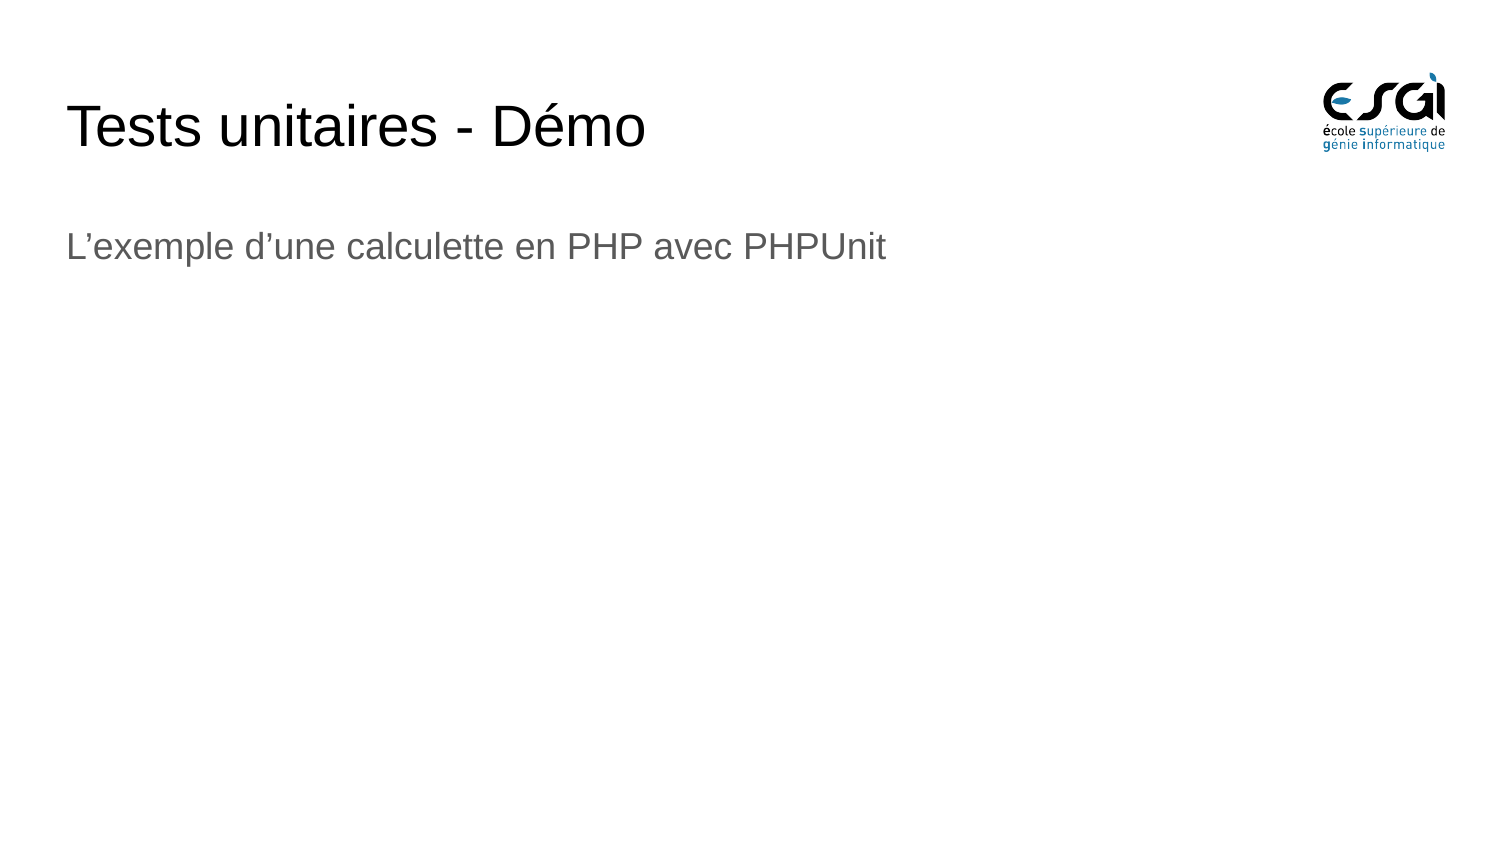

# Tests unitaires - Démo
L’exemple d’une calculette en PHP avec PHPUnit